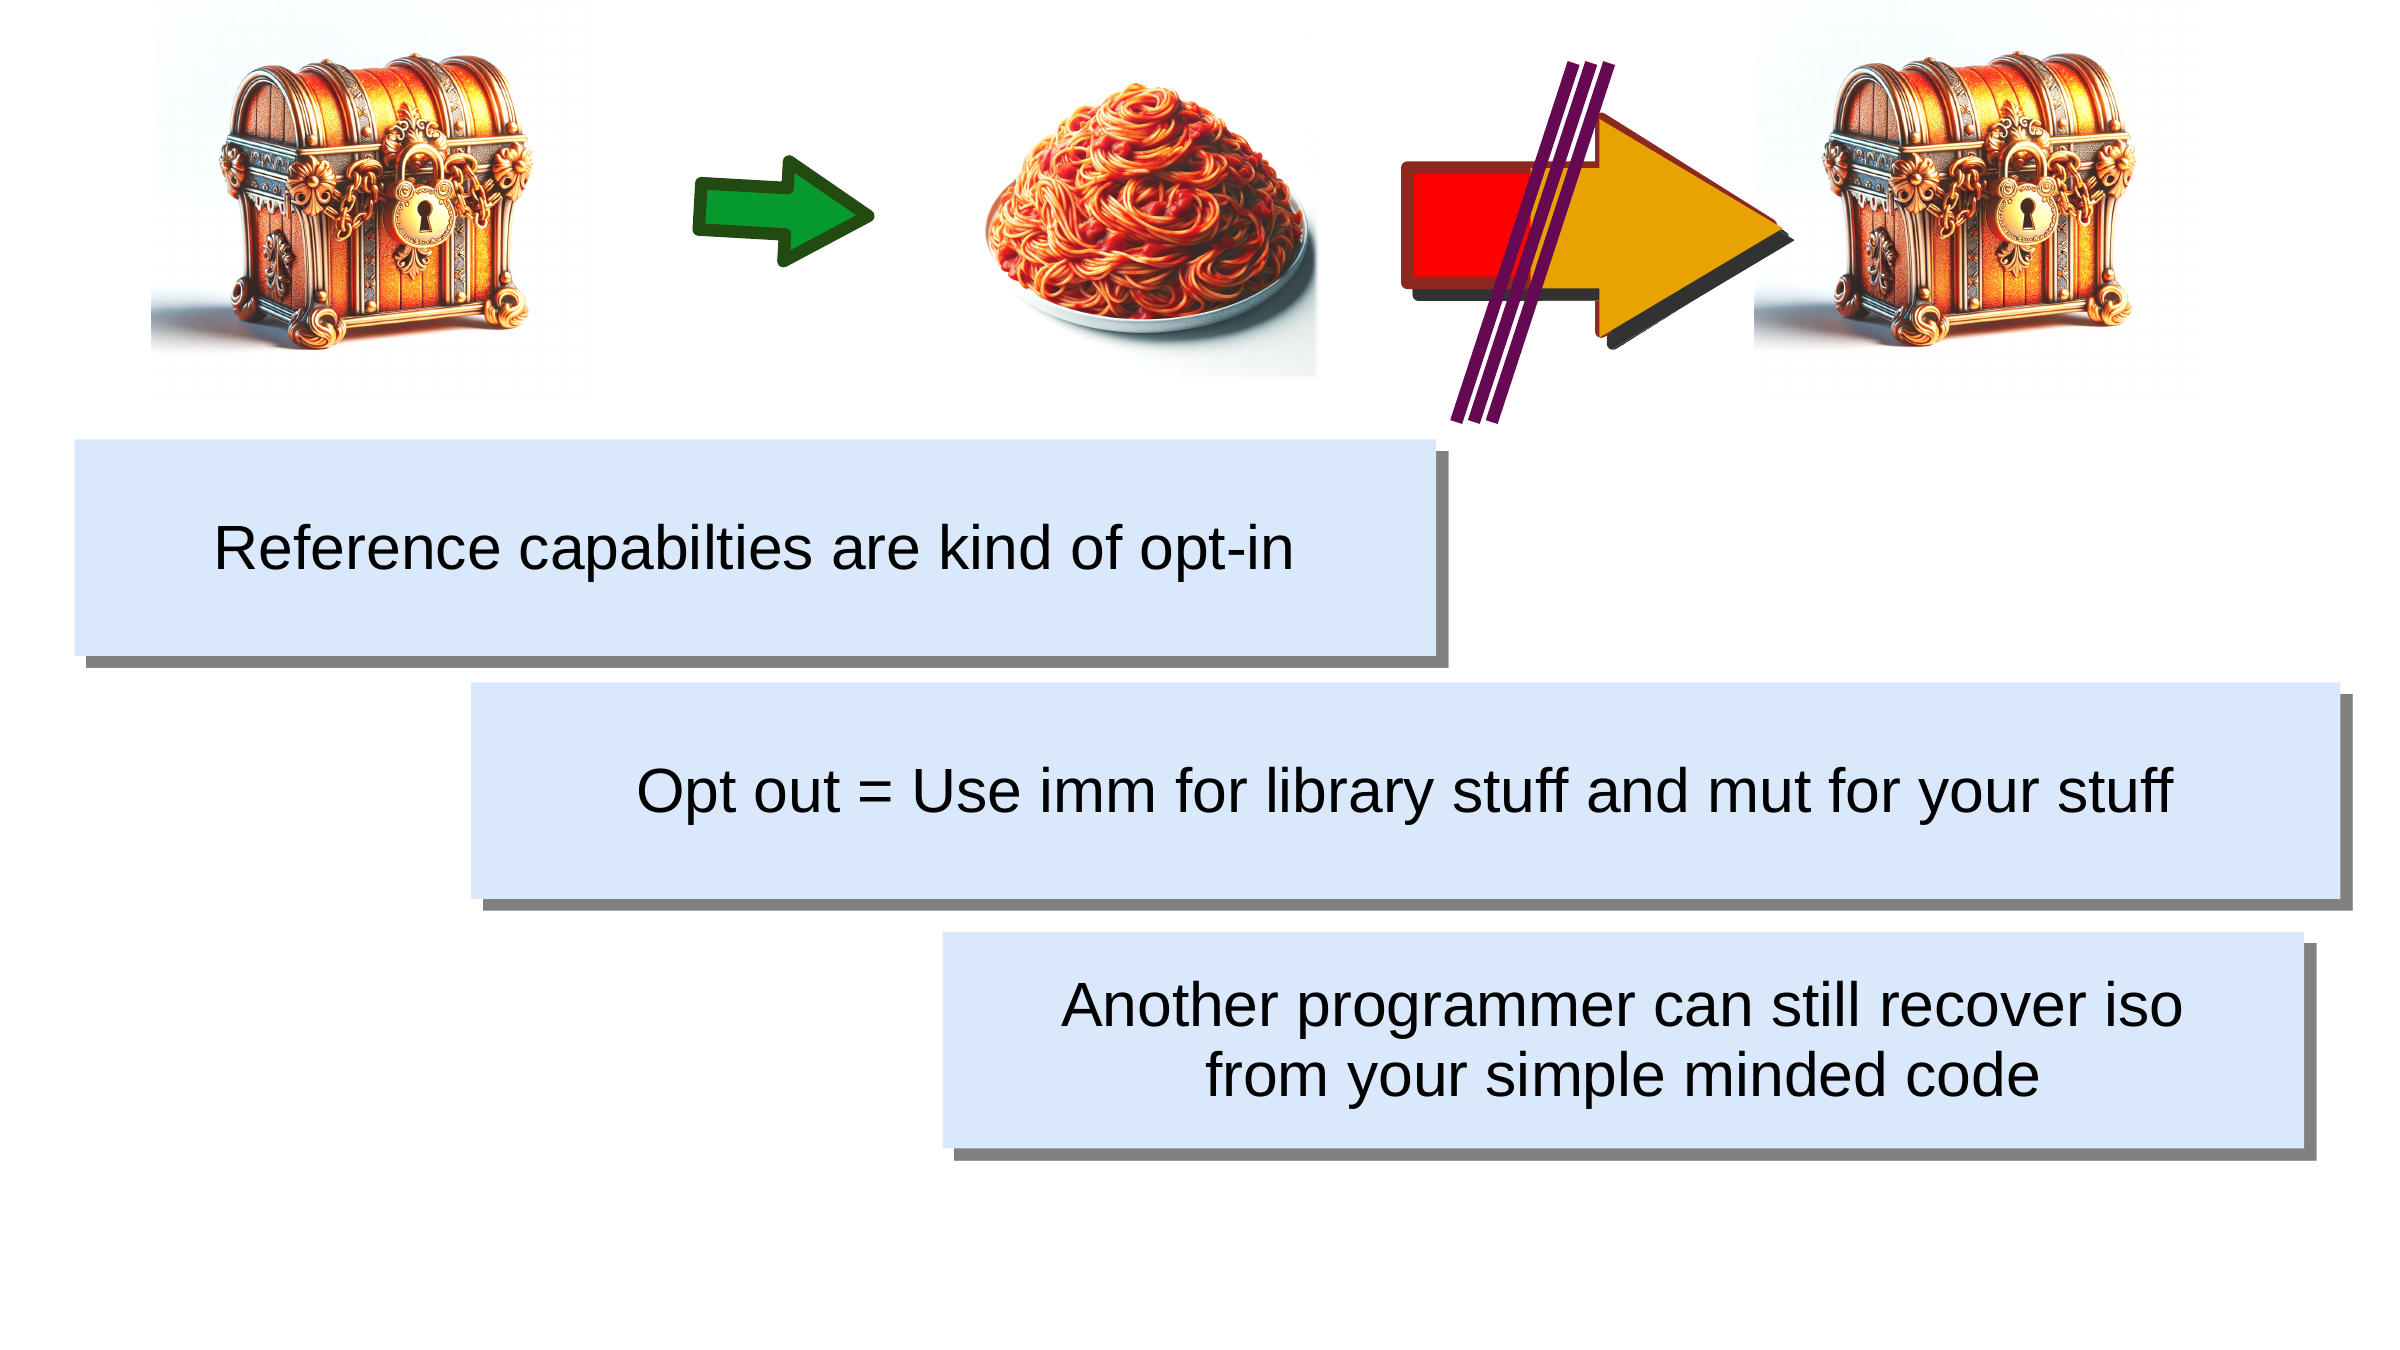

Reference capabilties are kind of opt-in
Opt out = Use imm for library stuff and mut for your stuff
Another programmer can still recover iso
from your simple minded code